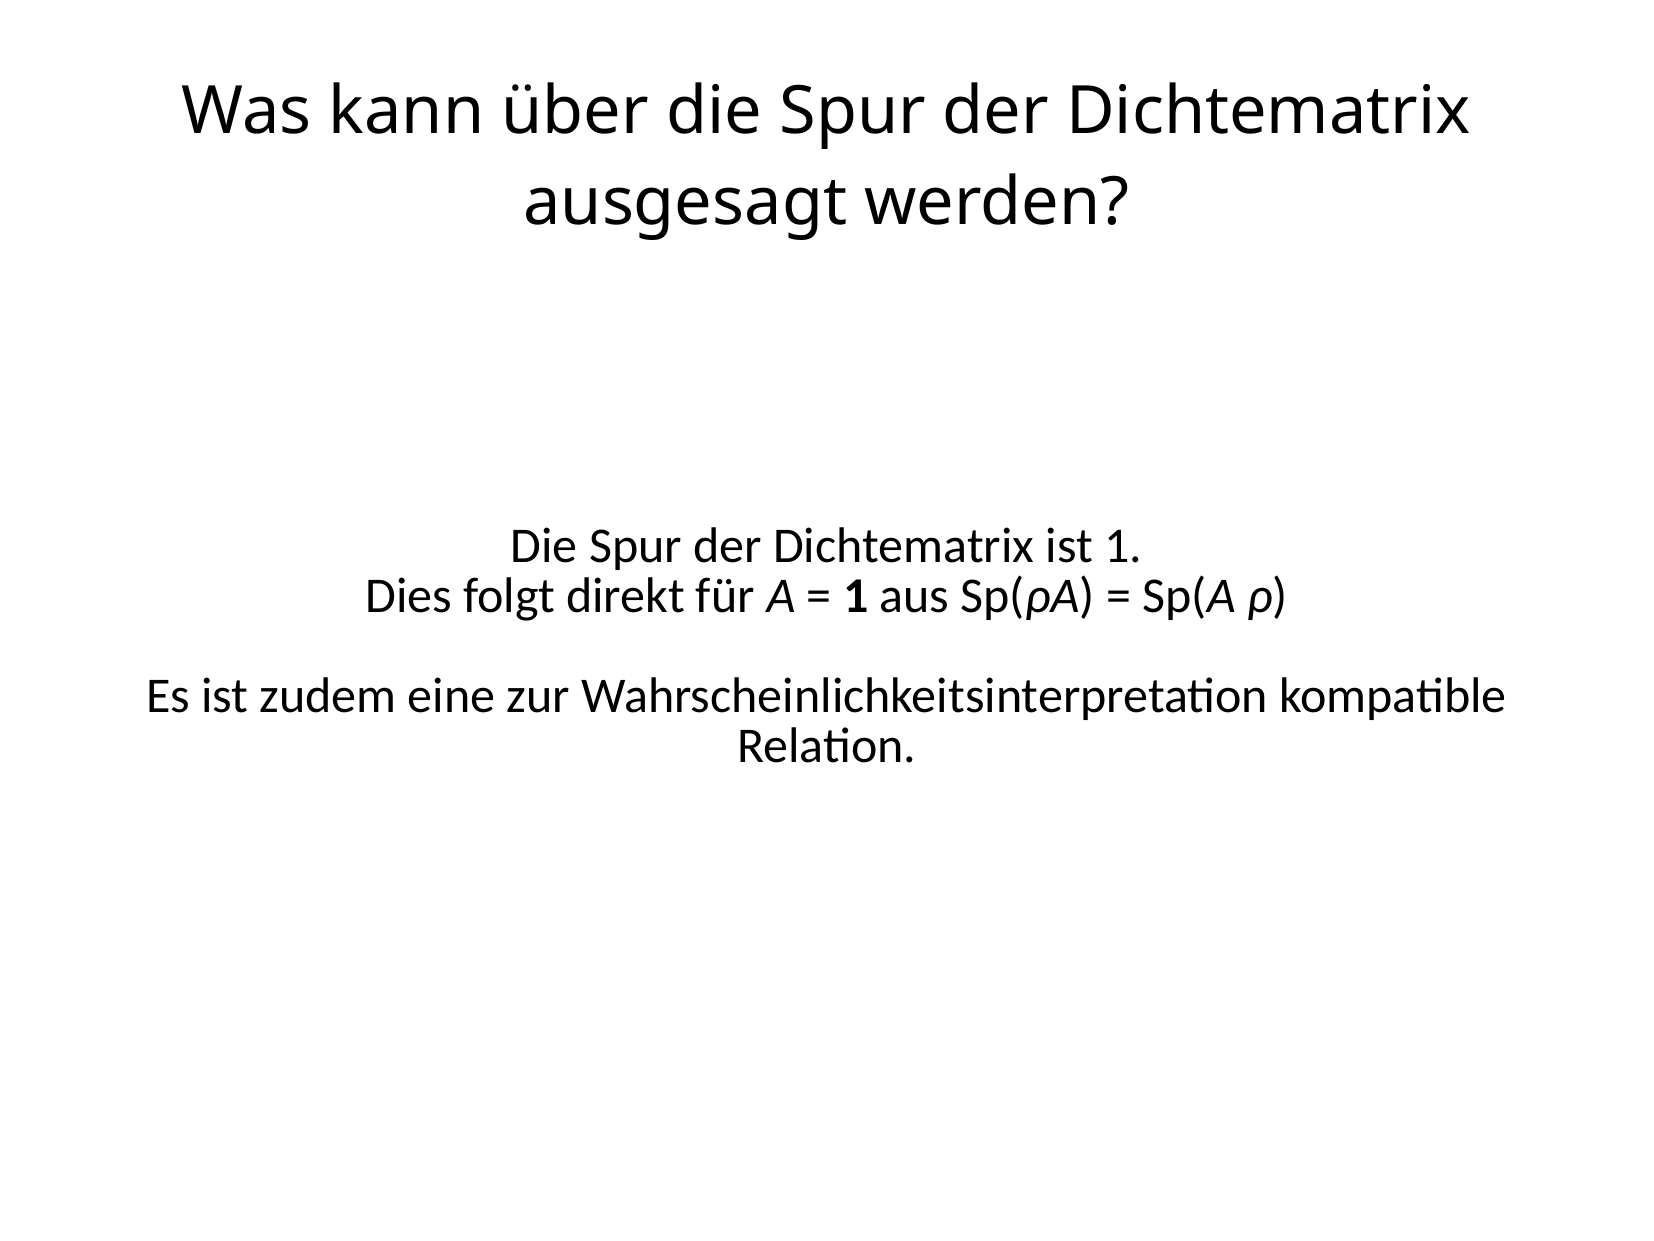

# Was kann über die Spur der Dichtematrix ausgesagt werden?
Die Spur der Dichtematrix ist 1.
Dies folgt direkt für A = 1 aus Sp(ρA) = Sp(A ρ)
Es ist zudem eine zur Wahrscheinlichkeitsinterpretation kompatible Relation.